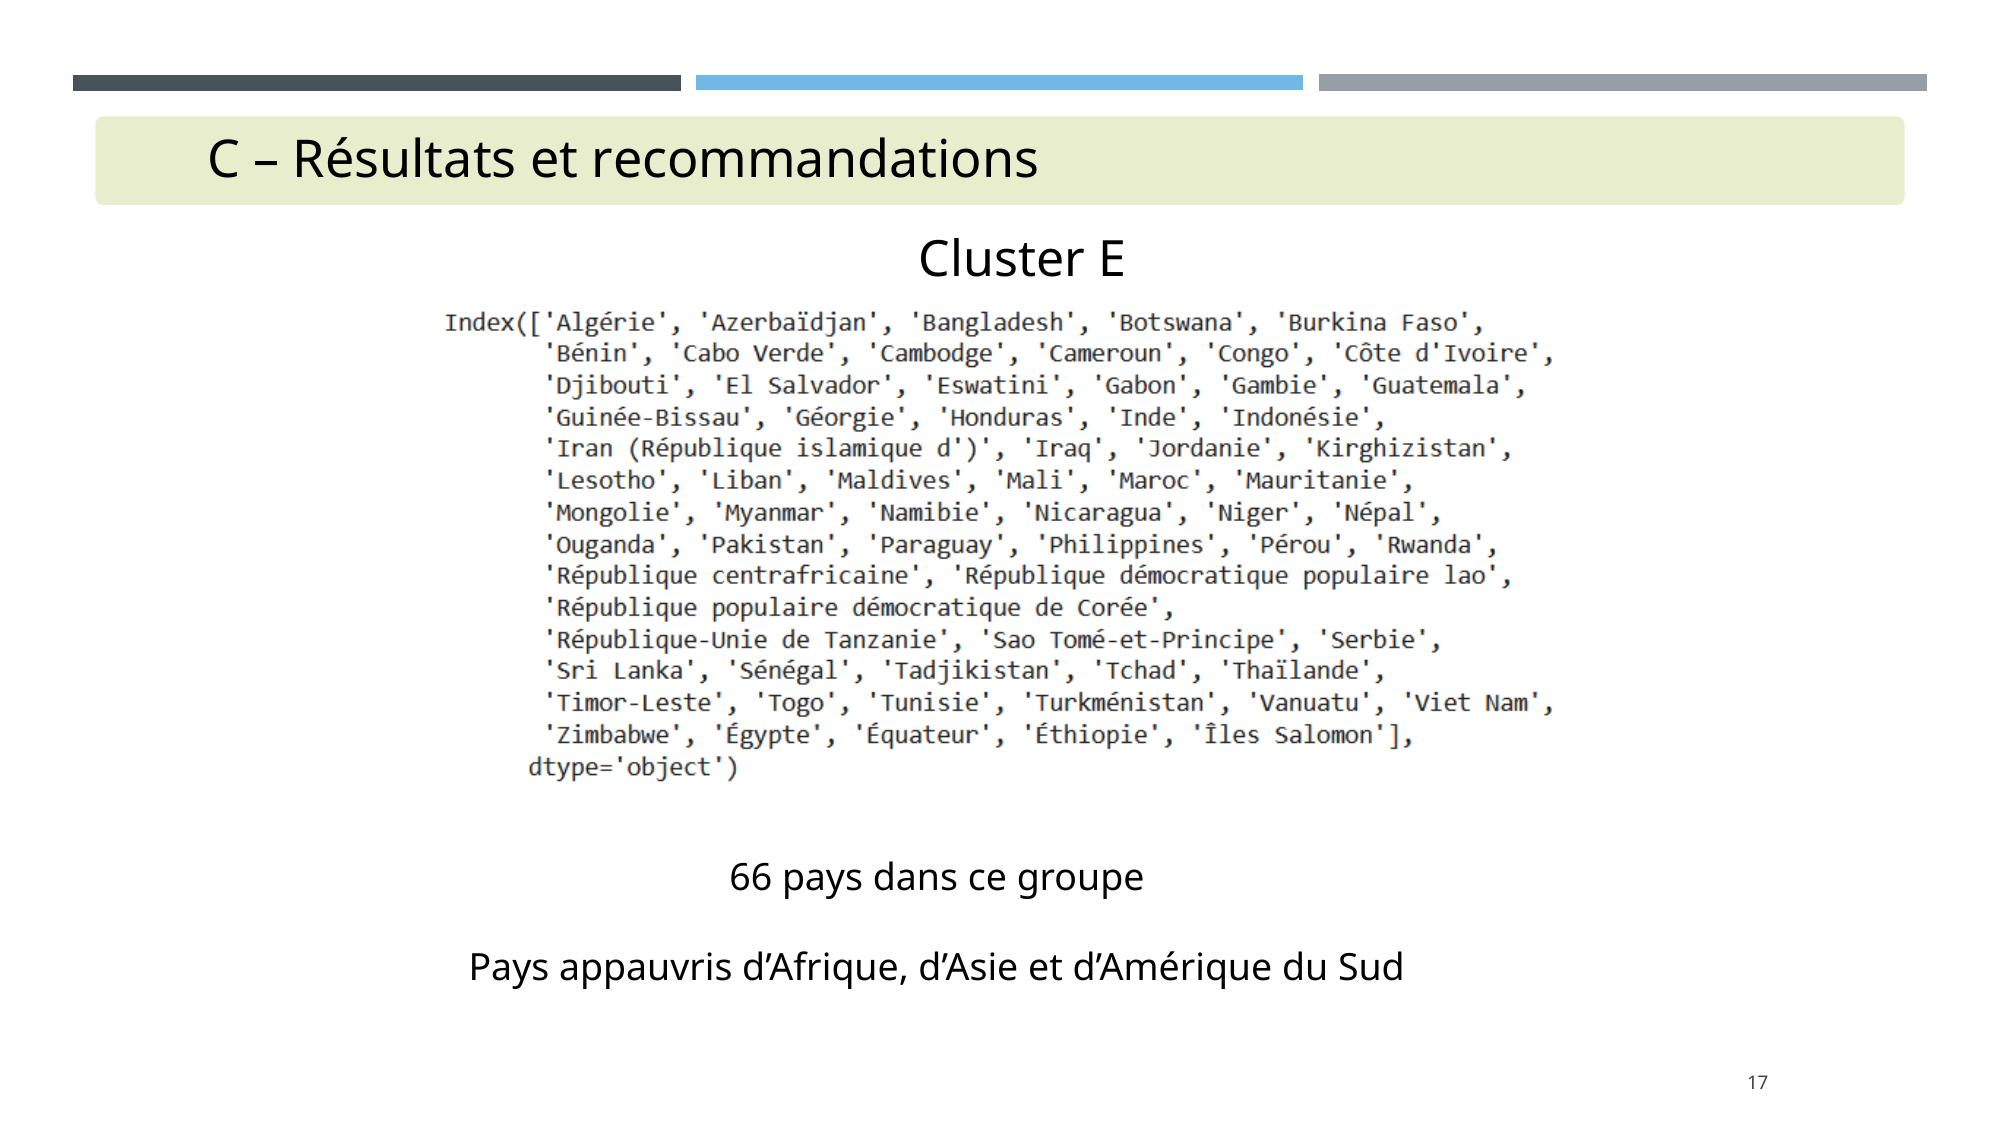

C – Résultats et recommandations
Cluster E
66 pays dans ce groupe
Pays appauvris d’Afrique, d’Asie et d’Amérique du Sud